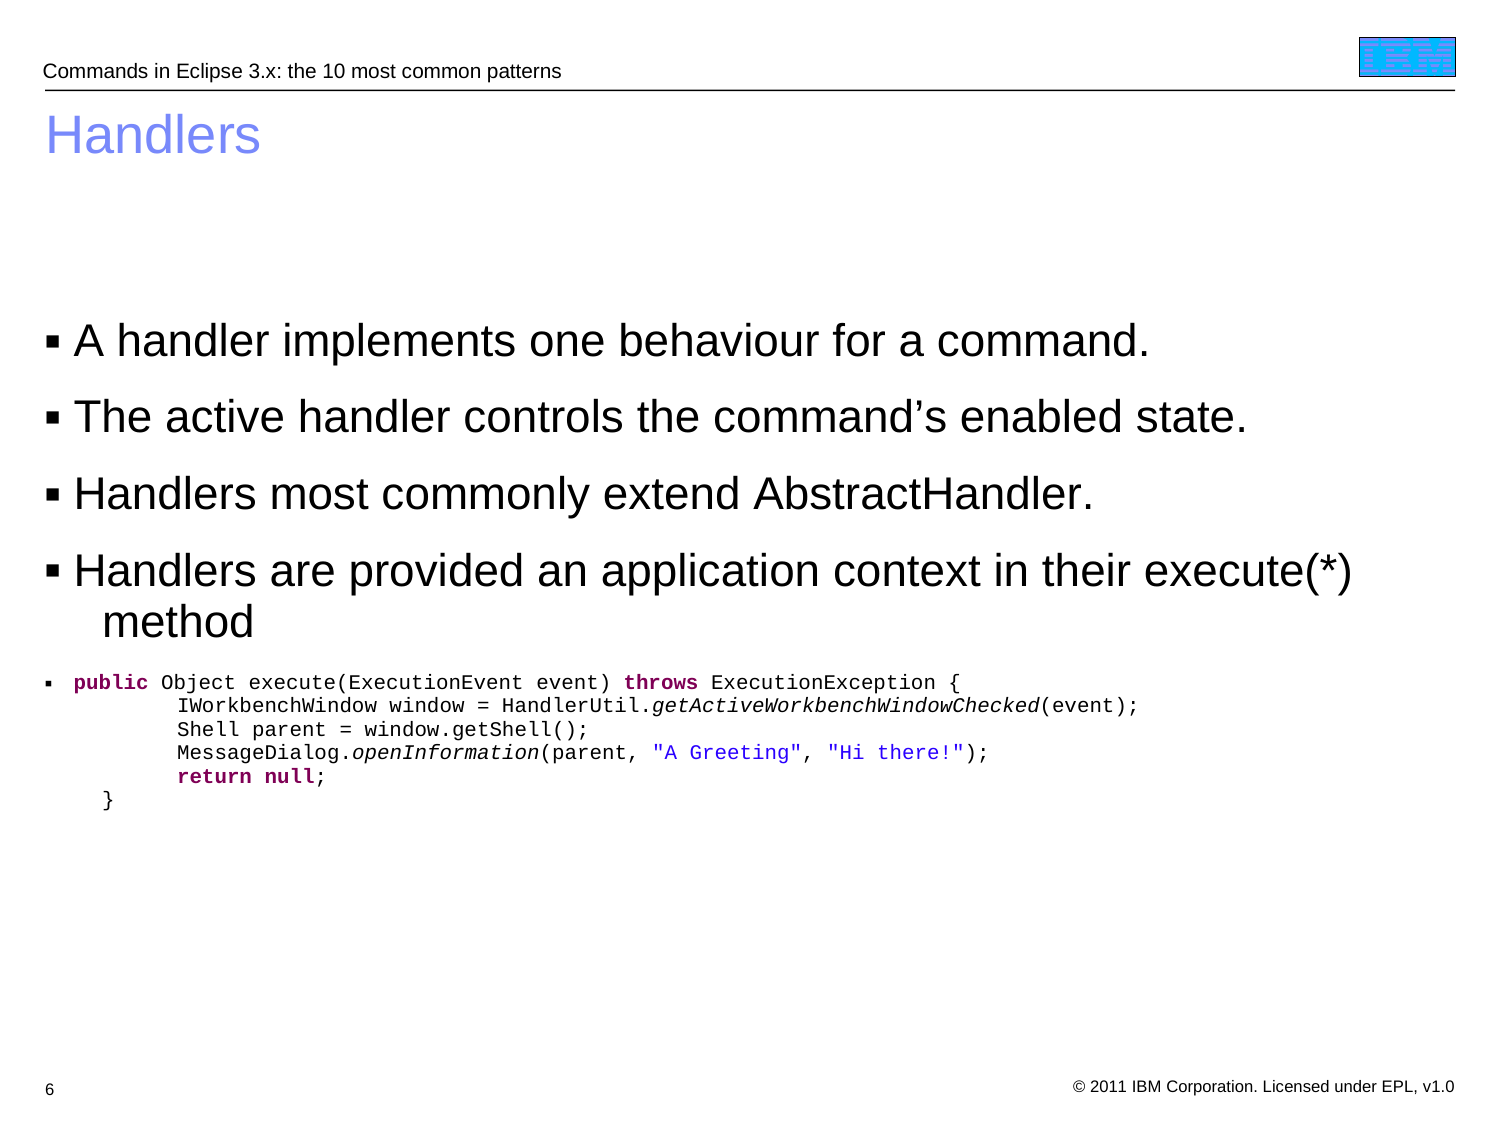

Commands in Eclipse 3.x: the 10 most common patterns
# Handlers
A handler implements one behaviour for a command.
The active handler controls the command’s enabled state.
Handlers most commonly extend AbstractHandler.
Handlers are provided an application context in their execute(*) method
public Object execute(ExecutionEvent event) throws ExecutionException {
	IWorkbenchWindow window = HandlerUtil.getActiveWorkbenchWindowChecked(event);
	Shell parent = window.getShell();
	MessageDialog.openInformation(parent, "A Greeting", "Hi there!");
	return null;
}
6